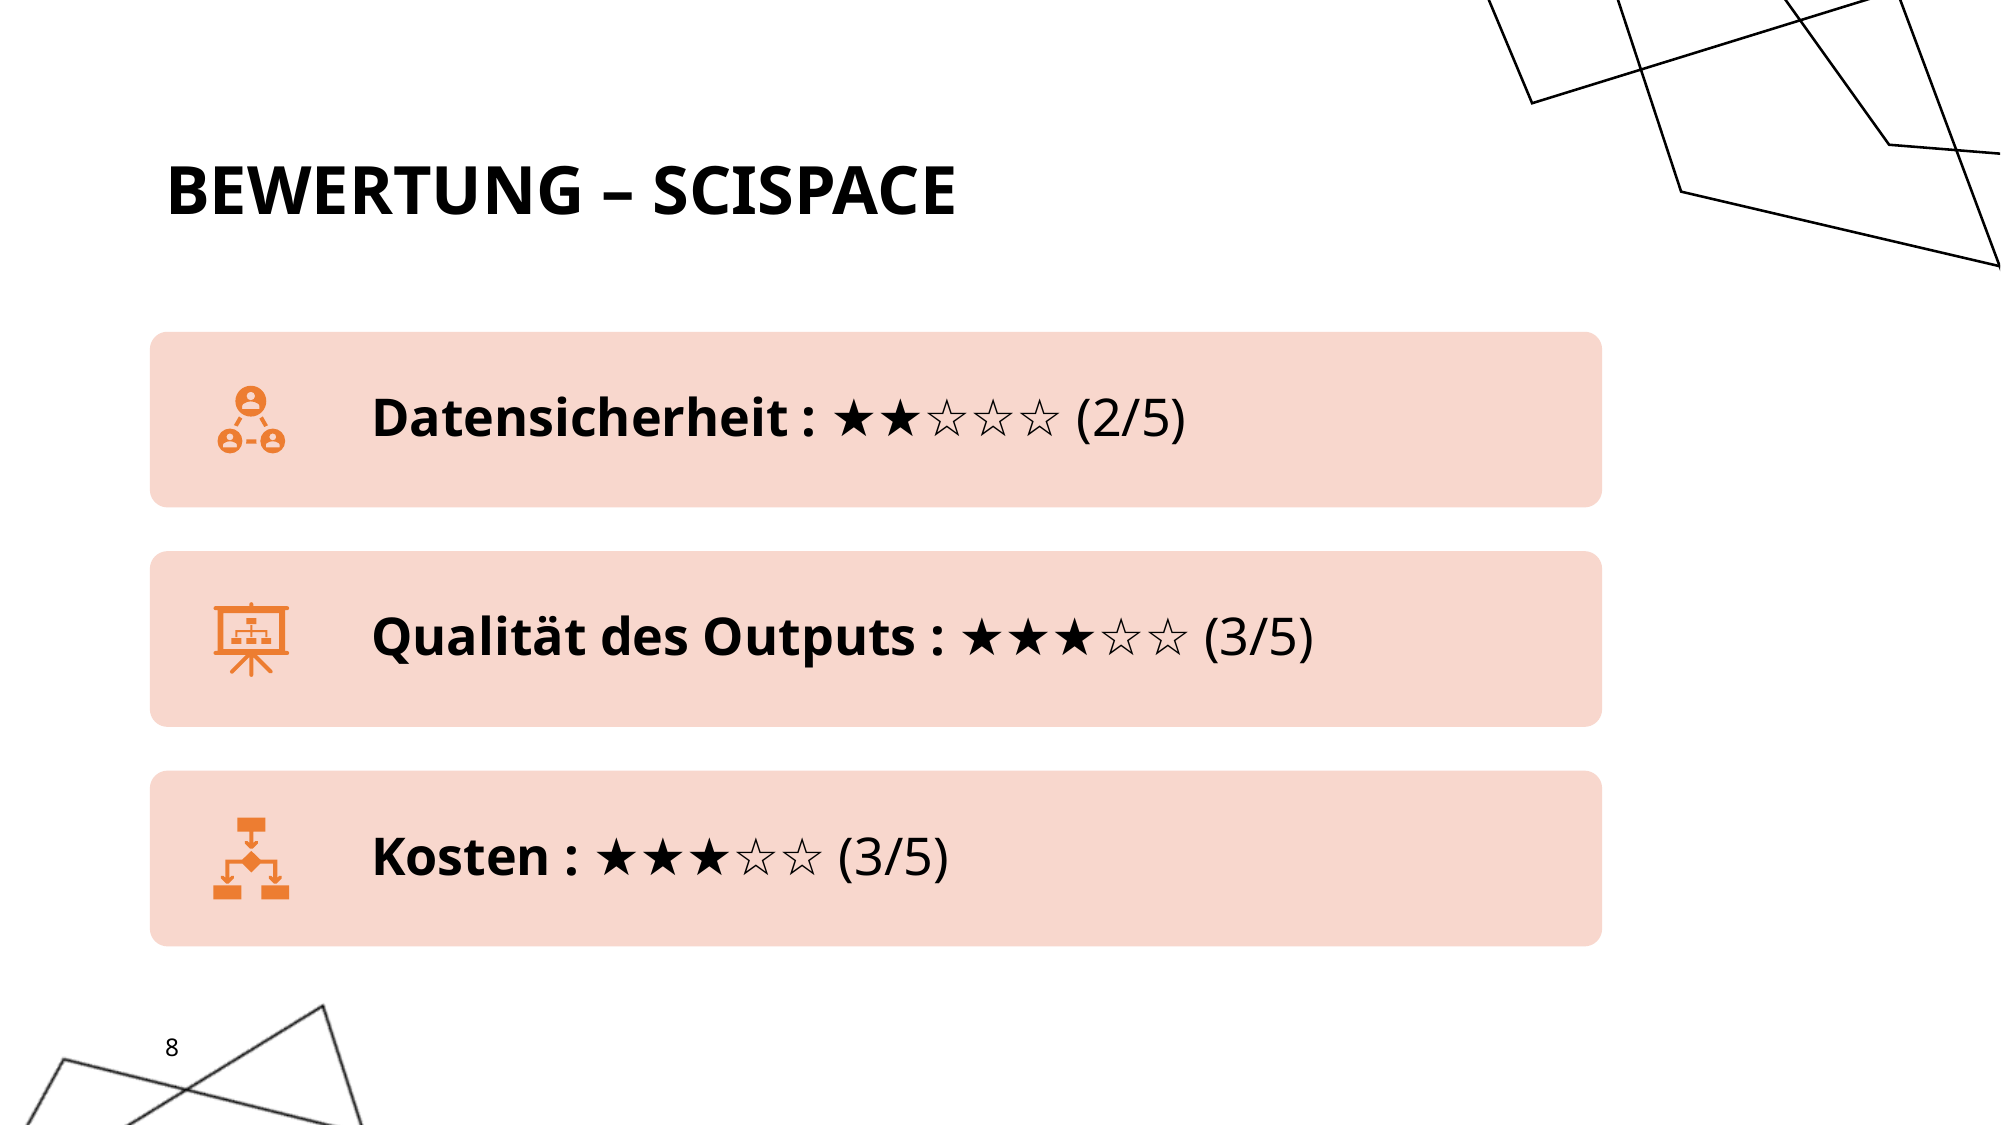

# Bewertung – scispace
Datensicherheit : ★★☆☆☆ (2/5)
Qualität des Outputs : ★★★☆☆ (3/5)
Kosten : ★★★☆☆ (3/5)
8